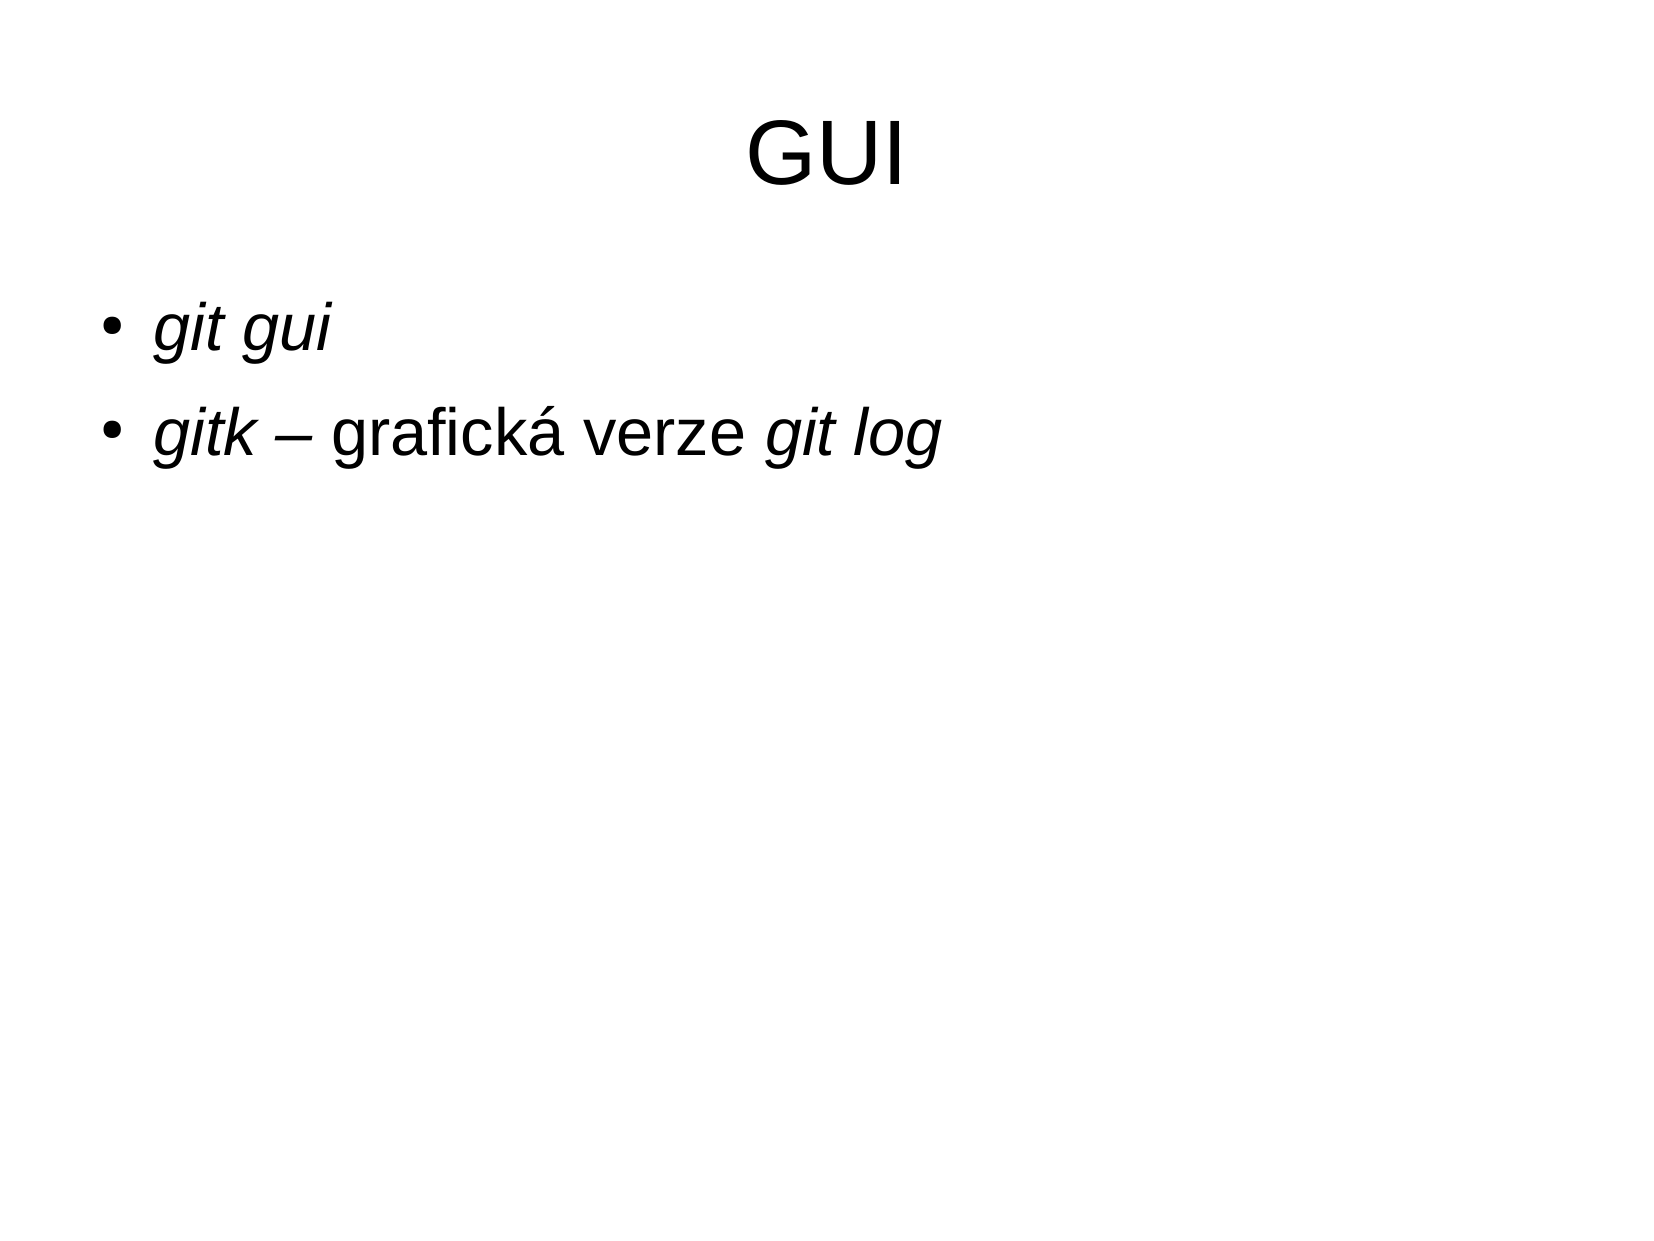

# GUI
git gui
gitk – grafická verze git log